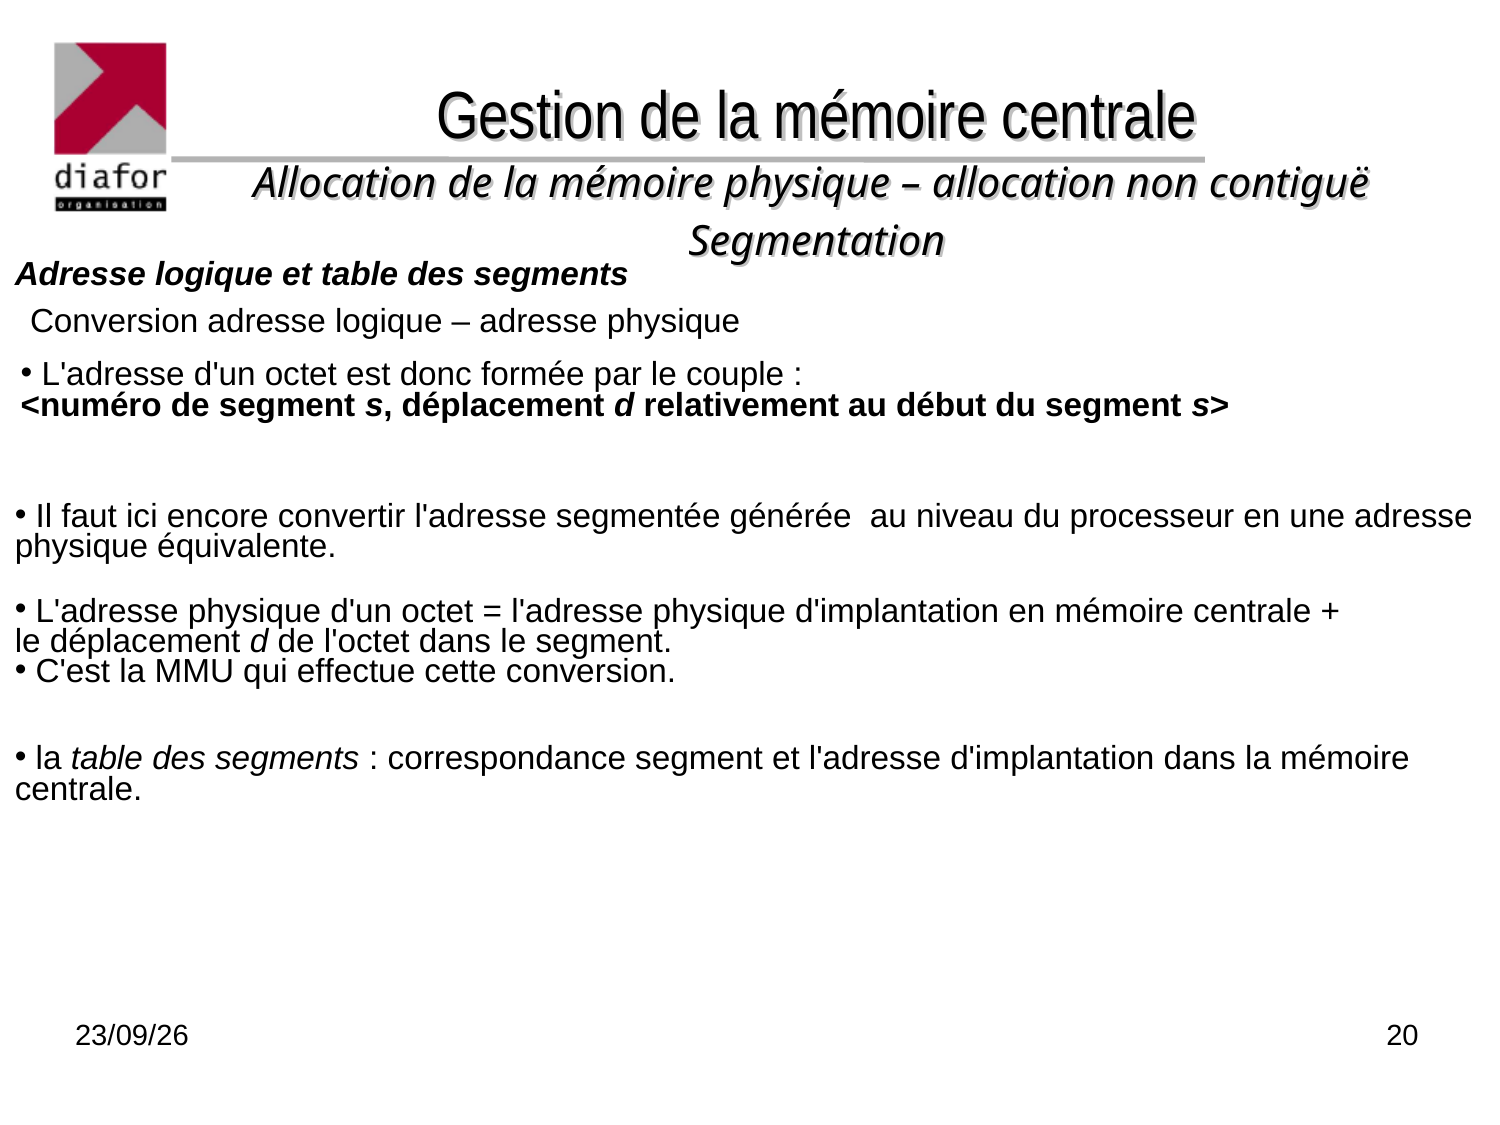

# Gestion de la mémoire centrale Allocation de la mémoire physique – allocation non contiguë Segmentation
Adresse logique et table des segments
 Conversion adresse logique – adresse physique
 L'adresse d'un octet est donc formée par le couple :
<numéro de segment s, déplacement d relativement au début du segment s>
 Il faut ici encore convertir l'adresse segmentée générée au niveau du processeur en une adresse
physique équivalente.
 L'adresse physique d'un octet = l'adresse physique d'implantation en mémoire centrale +
le déplacement d de l'octet dans le segment.
 C'est la MMU qui effectue cette conversion.
 la table des segments : correspondance segment et l'adresse d'implantation dans la mémoire
centrale.
20